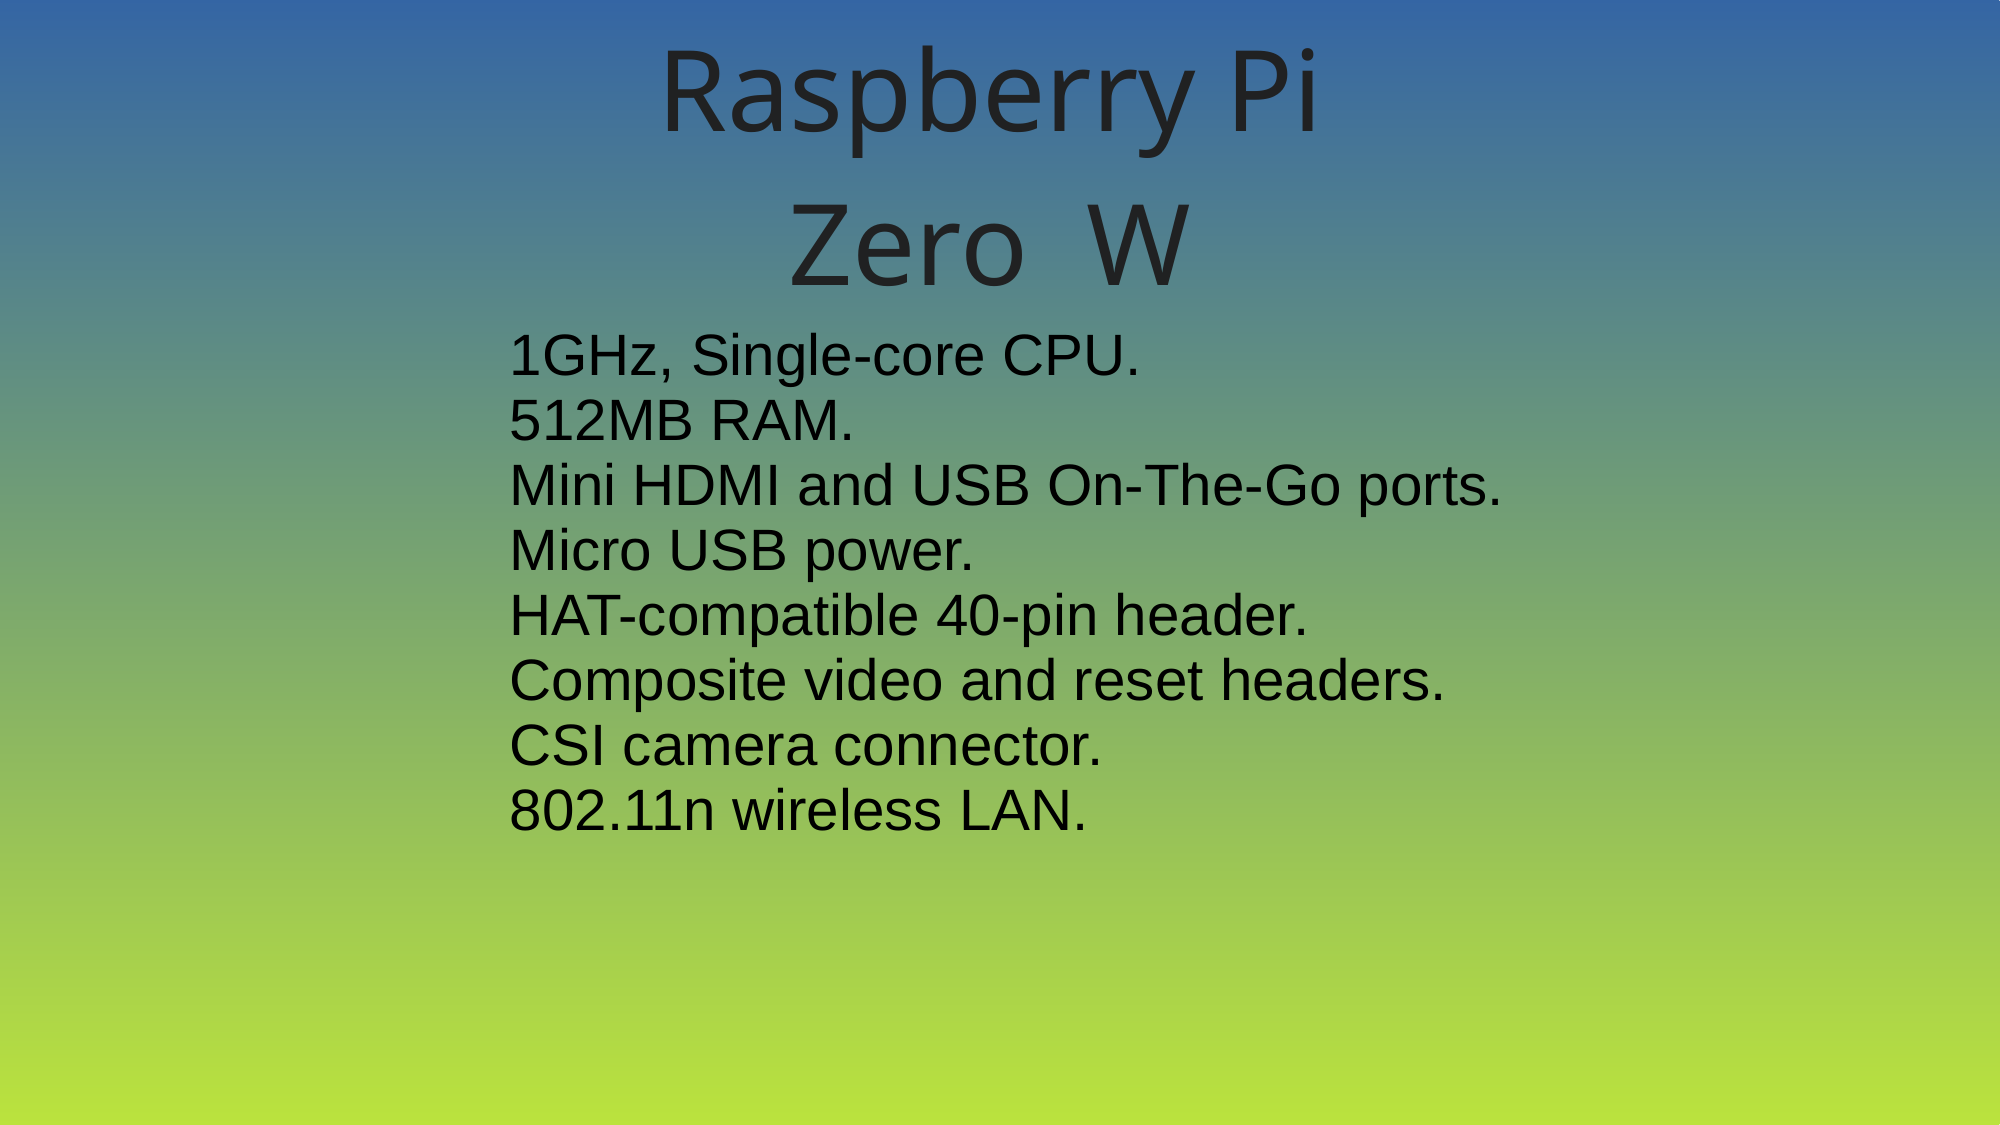

Raspberry Pi Zero W
1GHz, Single-core CPU.
512MB RAM.
Mini HDMI and USB On-The-Go ports.
Micro USB power.
HAT-compatible 40-pin header.
Composite video and reset headers.
CSI camera connector.
802.11n wireless LAN.